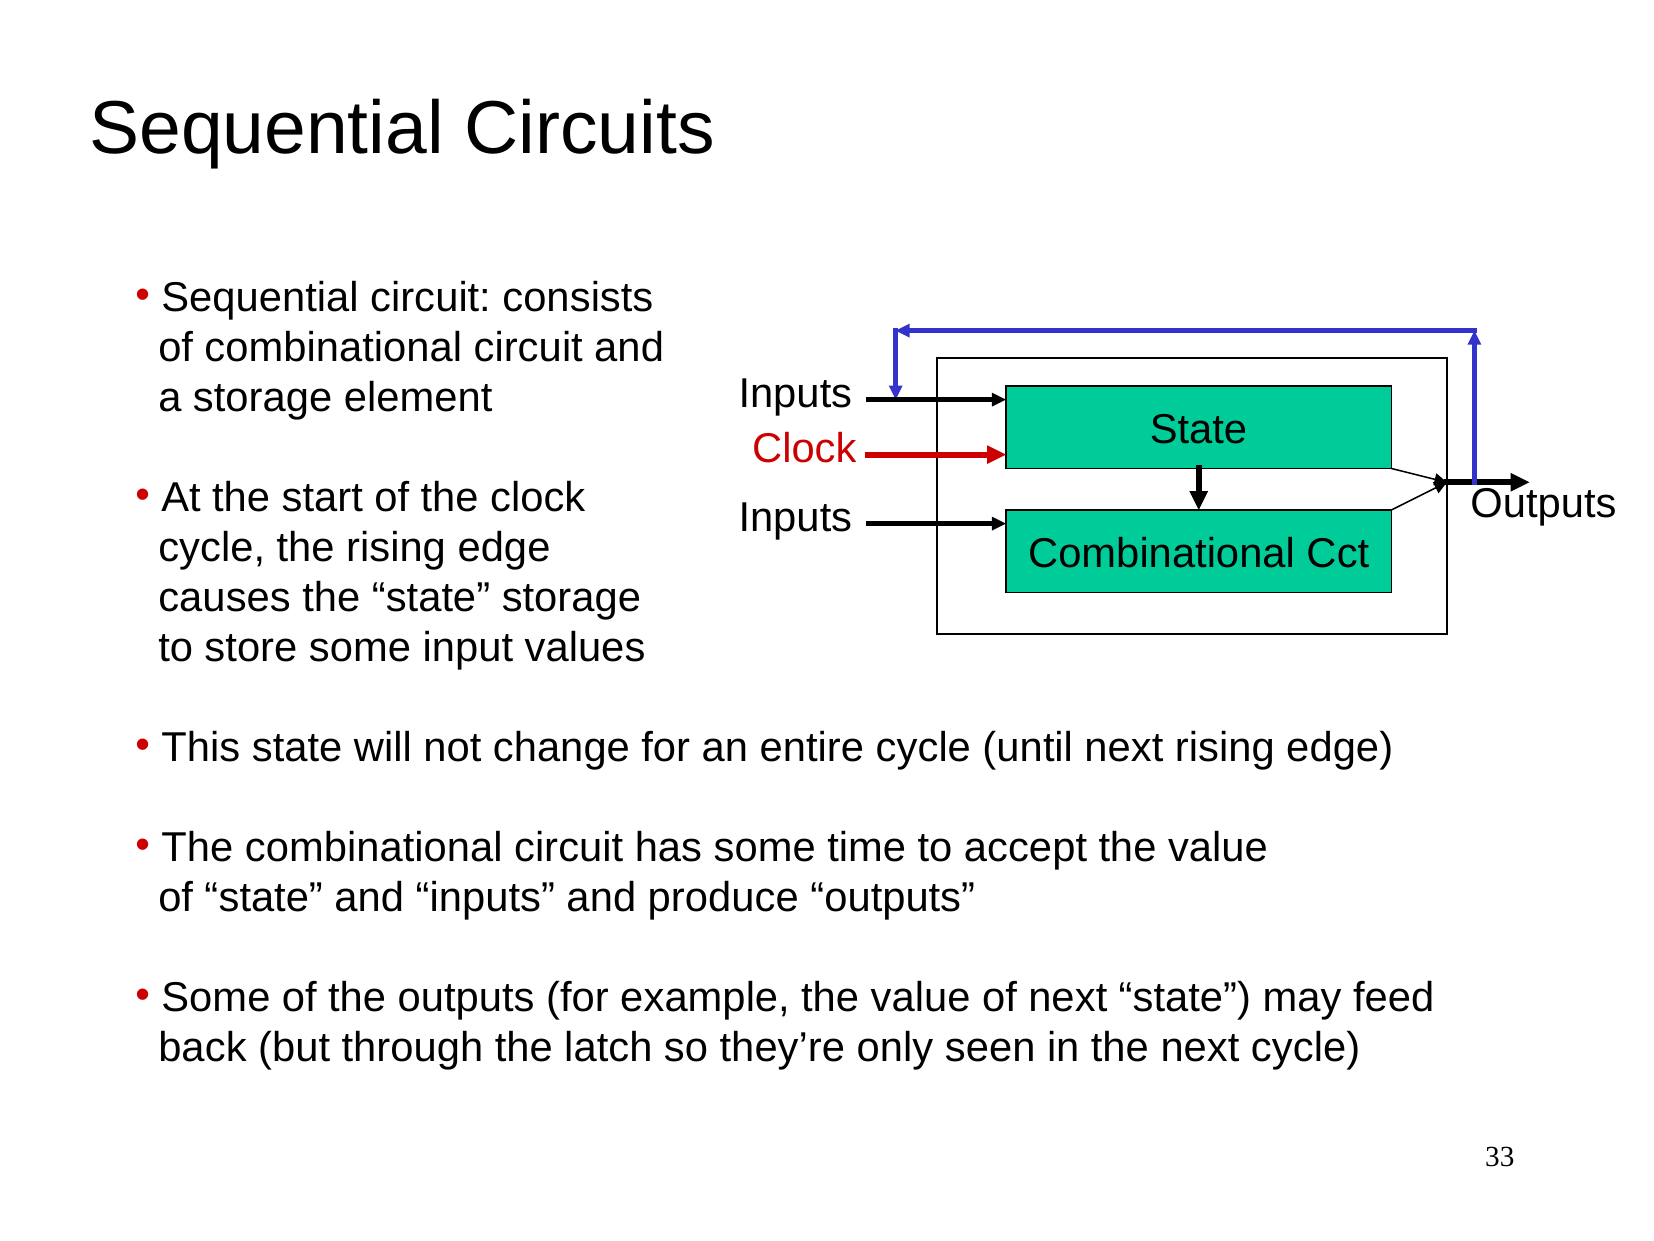

Sequential Circuits
 Sequential circuit: consists
 of combinational circuit and
 a storage element
 At the start of the clock
 cycle, the rising edge
 causes the “state” storage
 to store some input values
 This state will not change for an entire cycle (until next rising edge)
 The combinational circuit has some time to accept the value
 of “state” and “inputs” and produce “outputs”
 Some of the outputs (for example, the value of next “state”) may feed
 back (but through the latch so they’re only seen in the next cycle)
Inputs
State
Clock
Outputs
Inputs
Combinational Cct